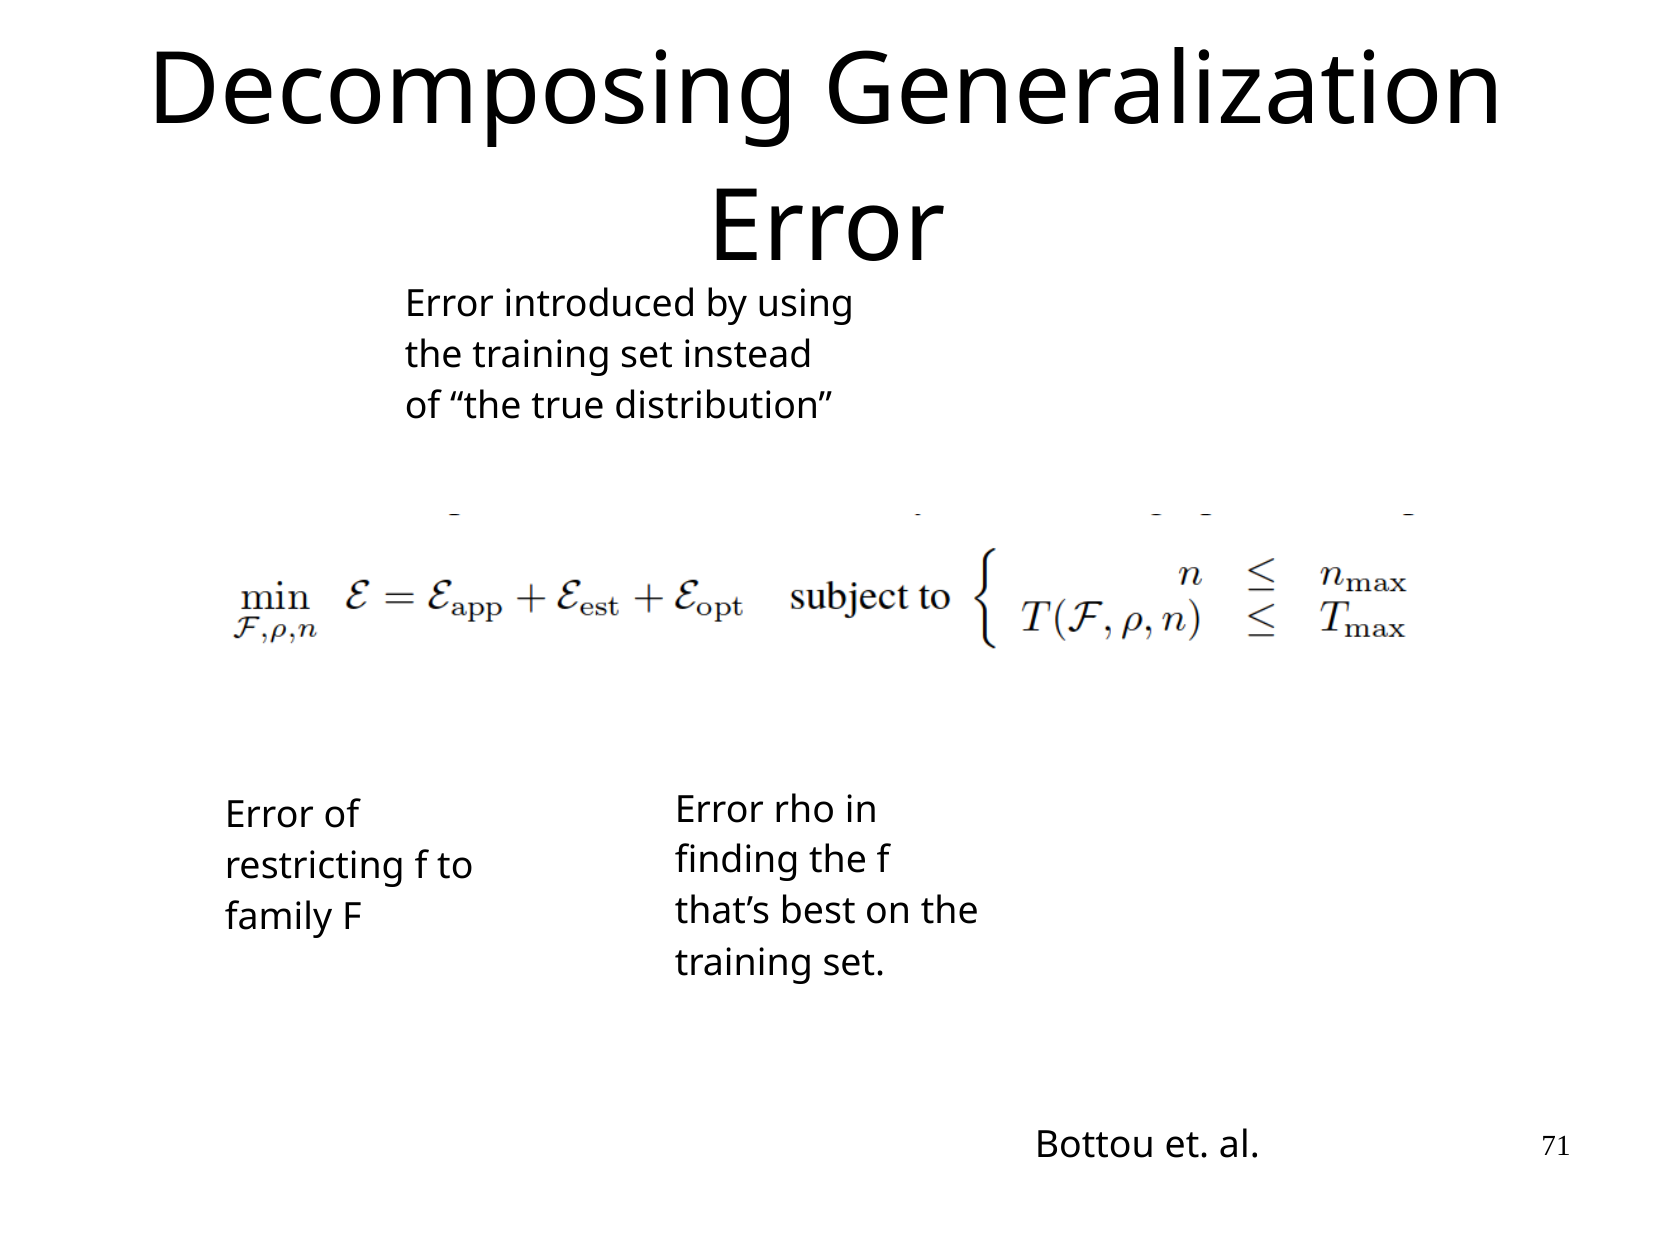

# Decomposing Generalization Error
Error introduced by using the training set instead of “the true distribution”
Error rho in finding the f that’s best on the training set.
Error of restricting f to family F
Bottou et. al.
71